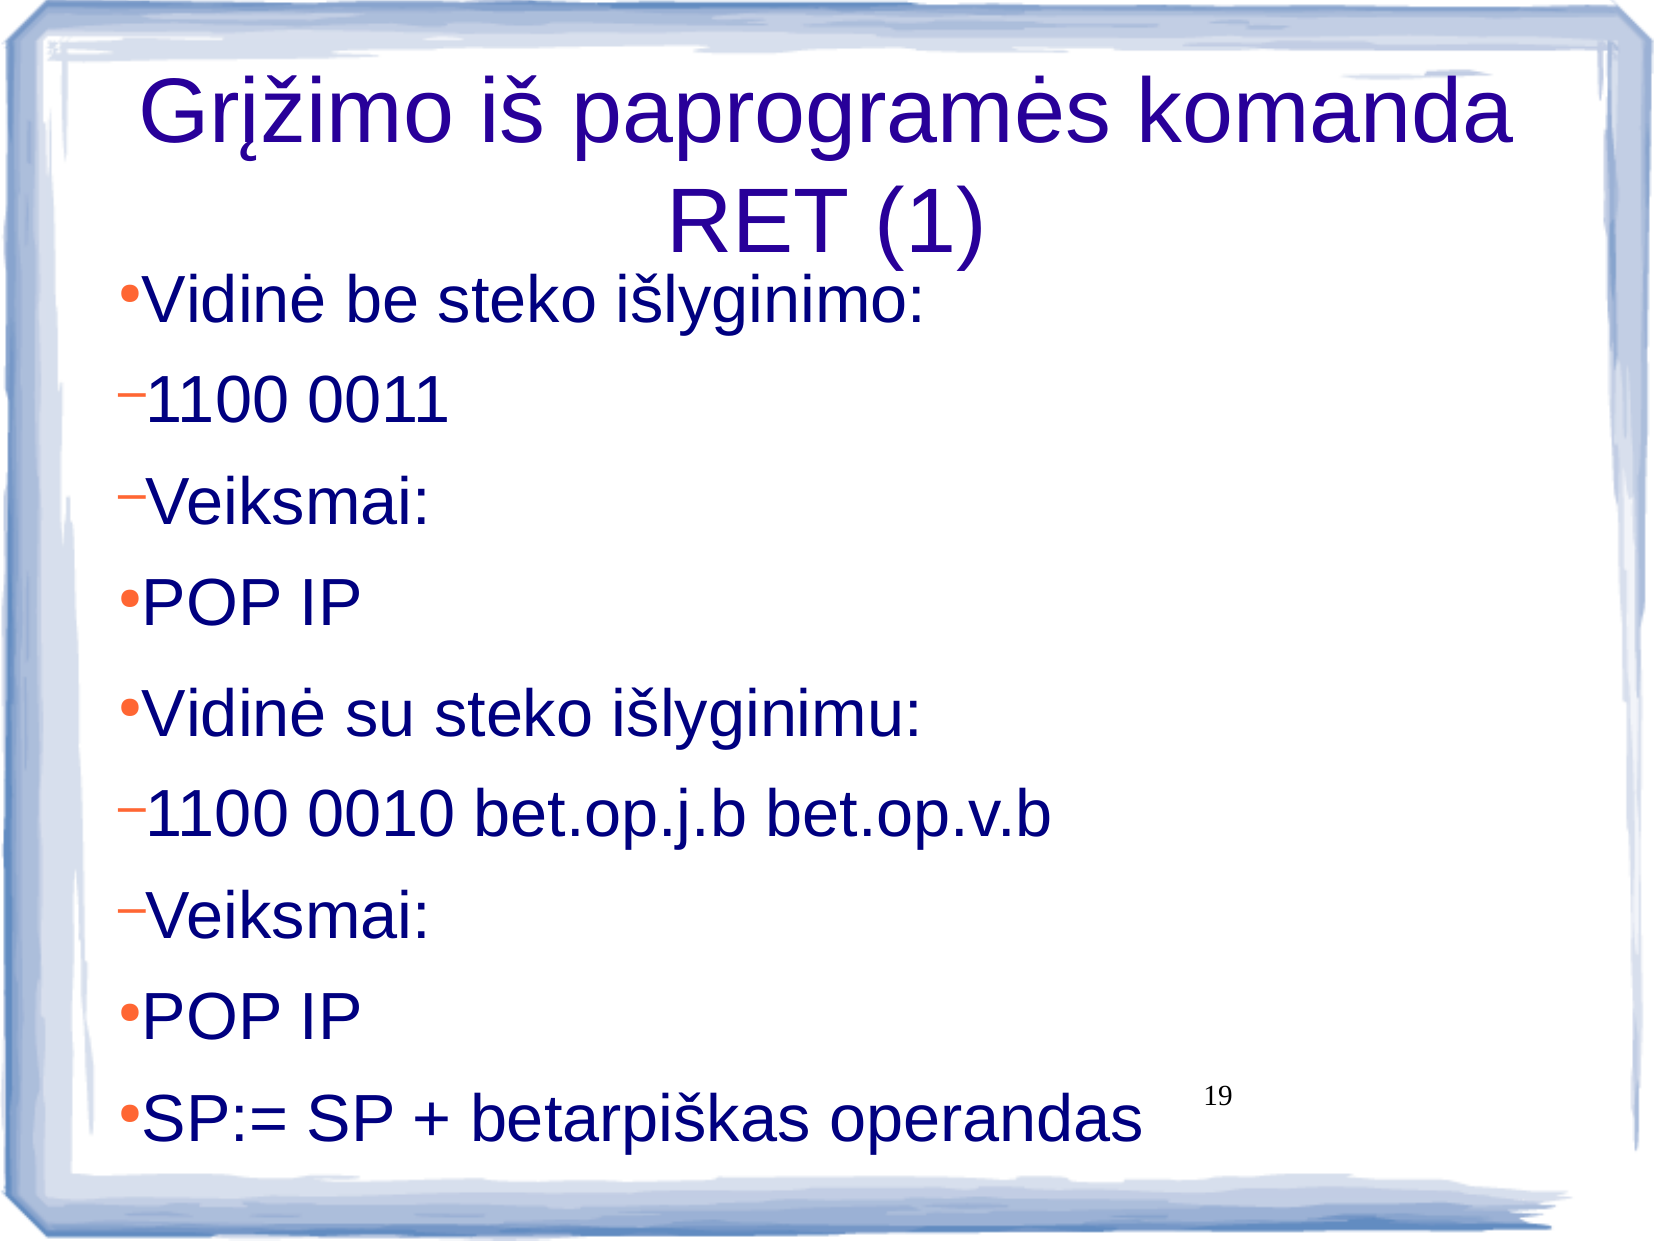

# Grįžimo iš paprogramės komanda RET (1)
Vidinė be steko išlyginimo:
1100 0011
Veiksmai:
POP IP
Vidinė su steko išlyginimu:
1100 0010 bet.op.j.b bet.op.v.b
Veiksmai:
POP IP
SP:= SP + betarpiškas operandas